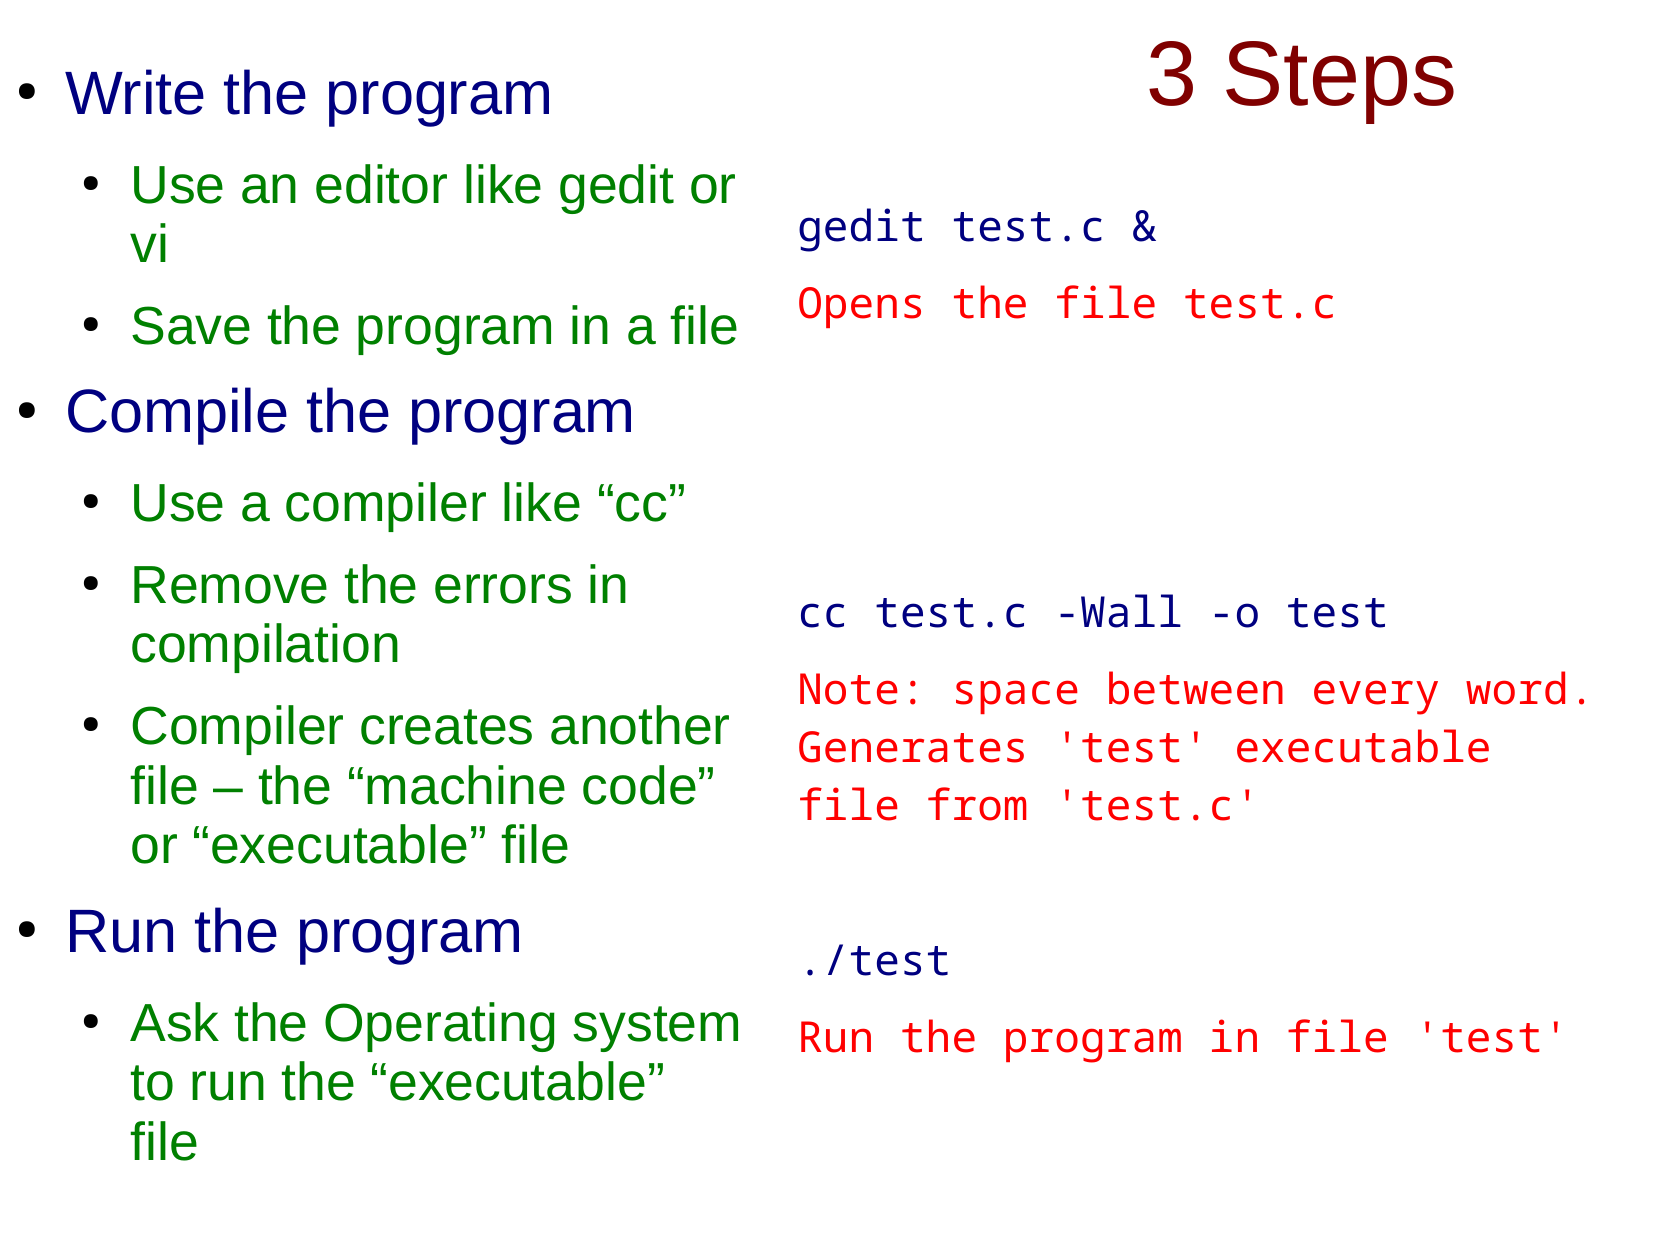

# 3 Steps
Write the program
Use an editor like gedit or vi
Save the program in a file
Compile the program
Use a compiler like “cc”
Remove the errors in compilation
Compiler creates another file – the “machine code” or “executable” file
Run the program
Ask the Operating system to run the “executable” file
gedit test.c &
Opens the file test.c
cc test.c -Wall -o test
Note: space between every word. Generates 'test' executable file from 'test.c'
./test
Run the program in file 'test'